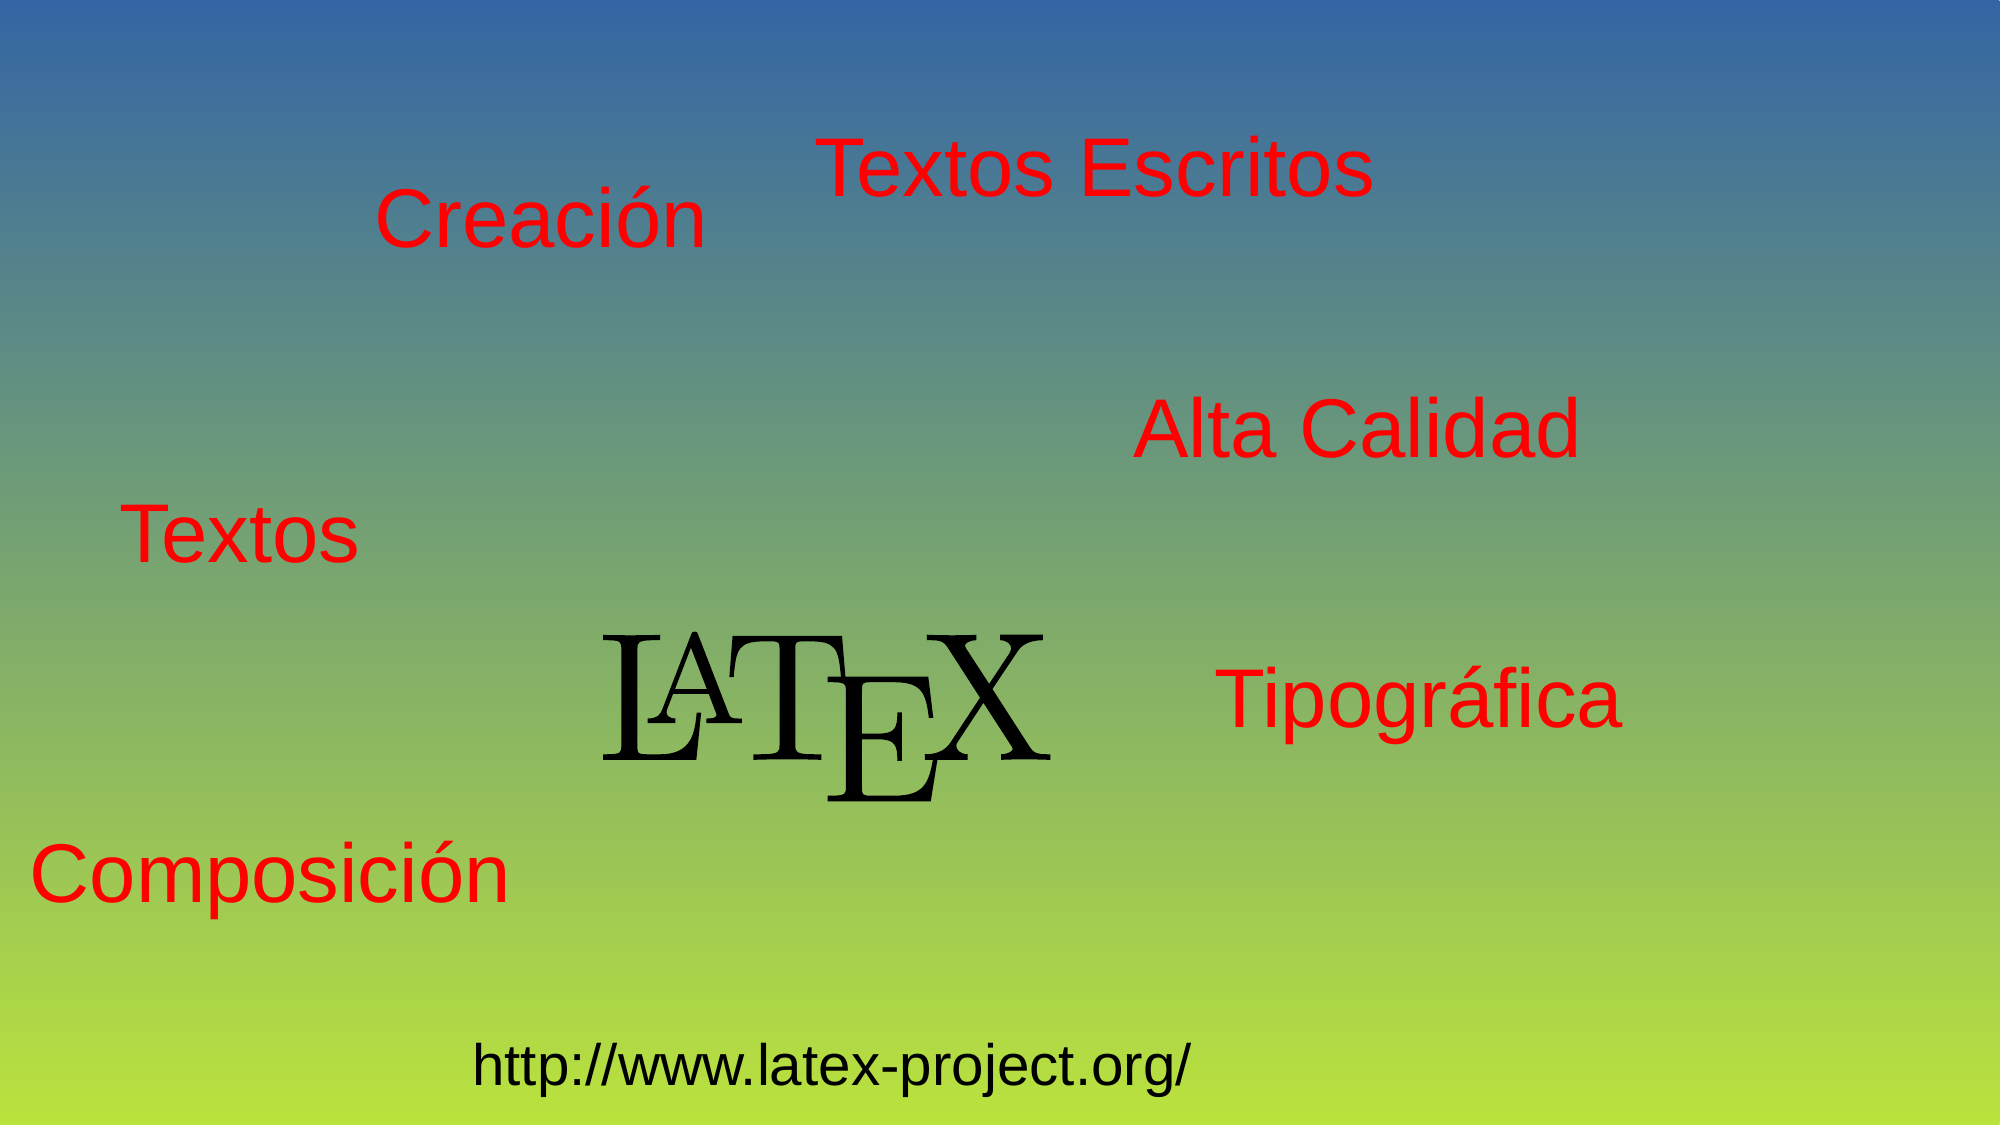

Textos Escritos
Creación
Alta Calidad
Textos
Tipográfica
Composición
http://www.latex-project.org/